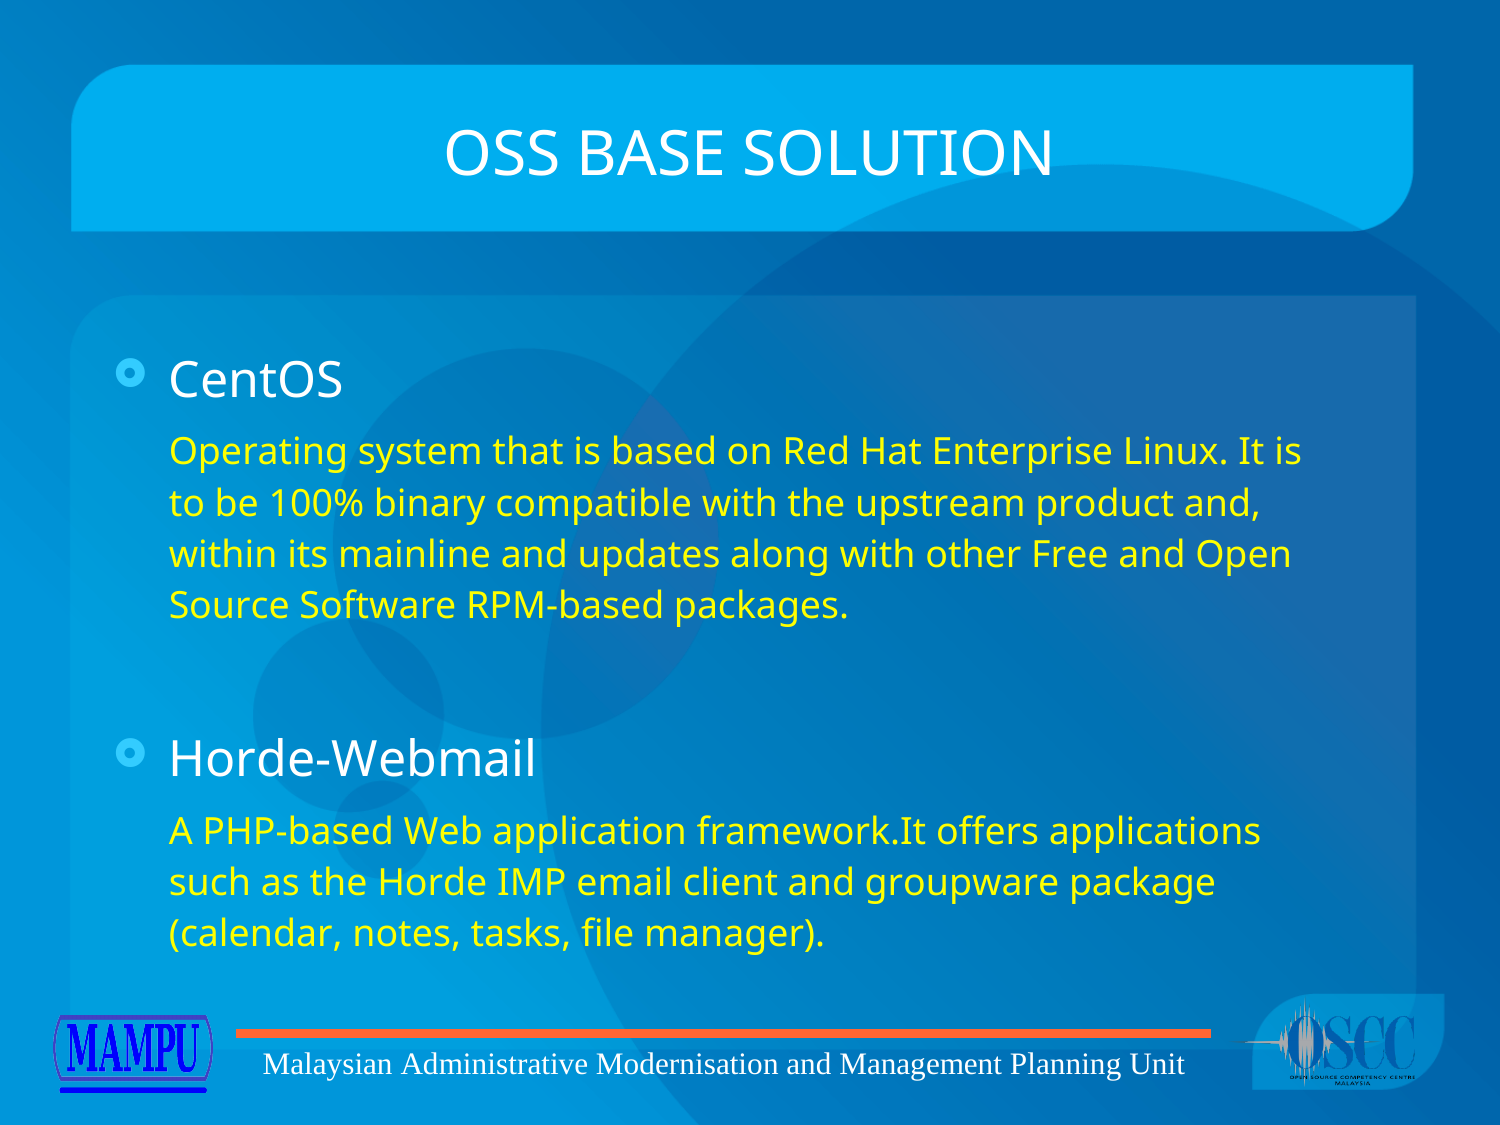

# OSS BASE SOLUTION
CentOS
Operating system that is based on Red Hat Enterprise Linux. It is to be 100% binary compatible with the upstream product and, within its mainline and updates along with other Free and Open Source Software RPM-based packages.
Horde-Webmail
A PHP-based Web application framework.It offers applications such as the Horde IMP email client and groupware package (calendar, notes, tasks, file manager).
Malaysian Administrative Modernisation and Management Planning Unit